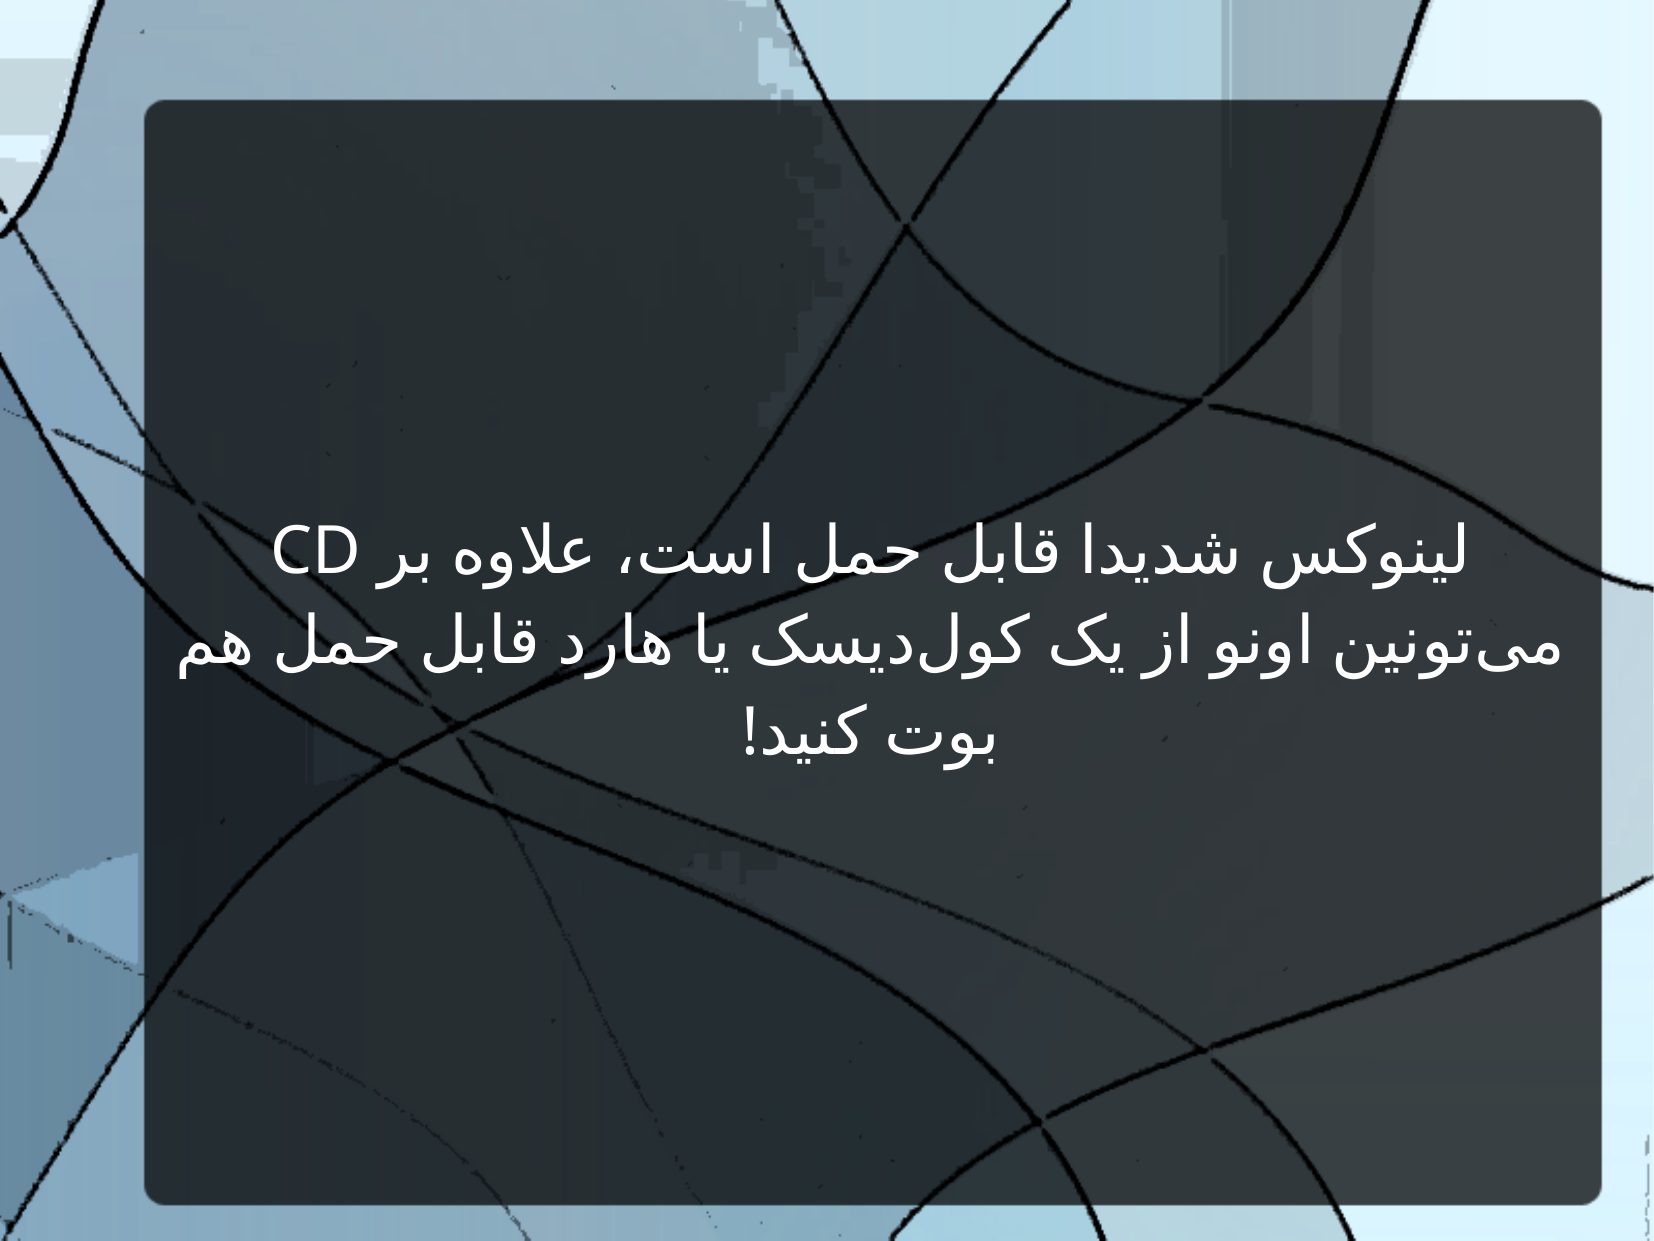

# لینوکس شدیدا قابل حمل است، علاوه بر CD می‌تونین اونو از یک کول‌دیسک یا هارد قابل حمل هم بوت کنید!